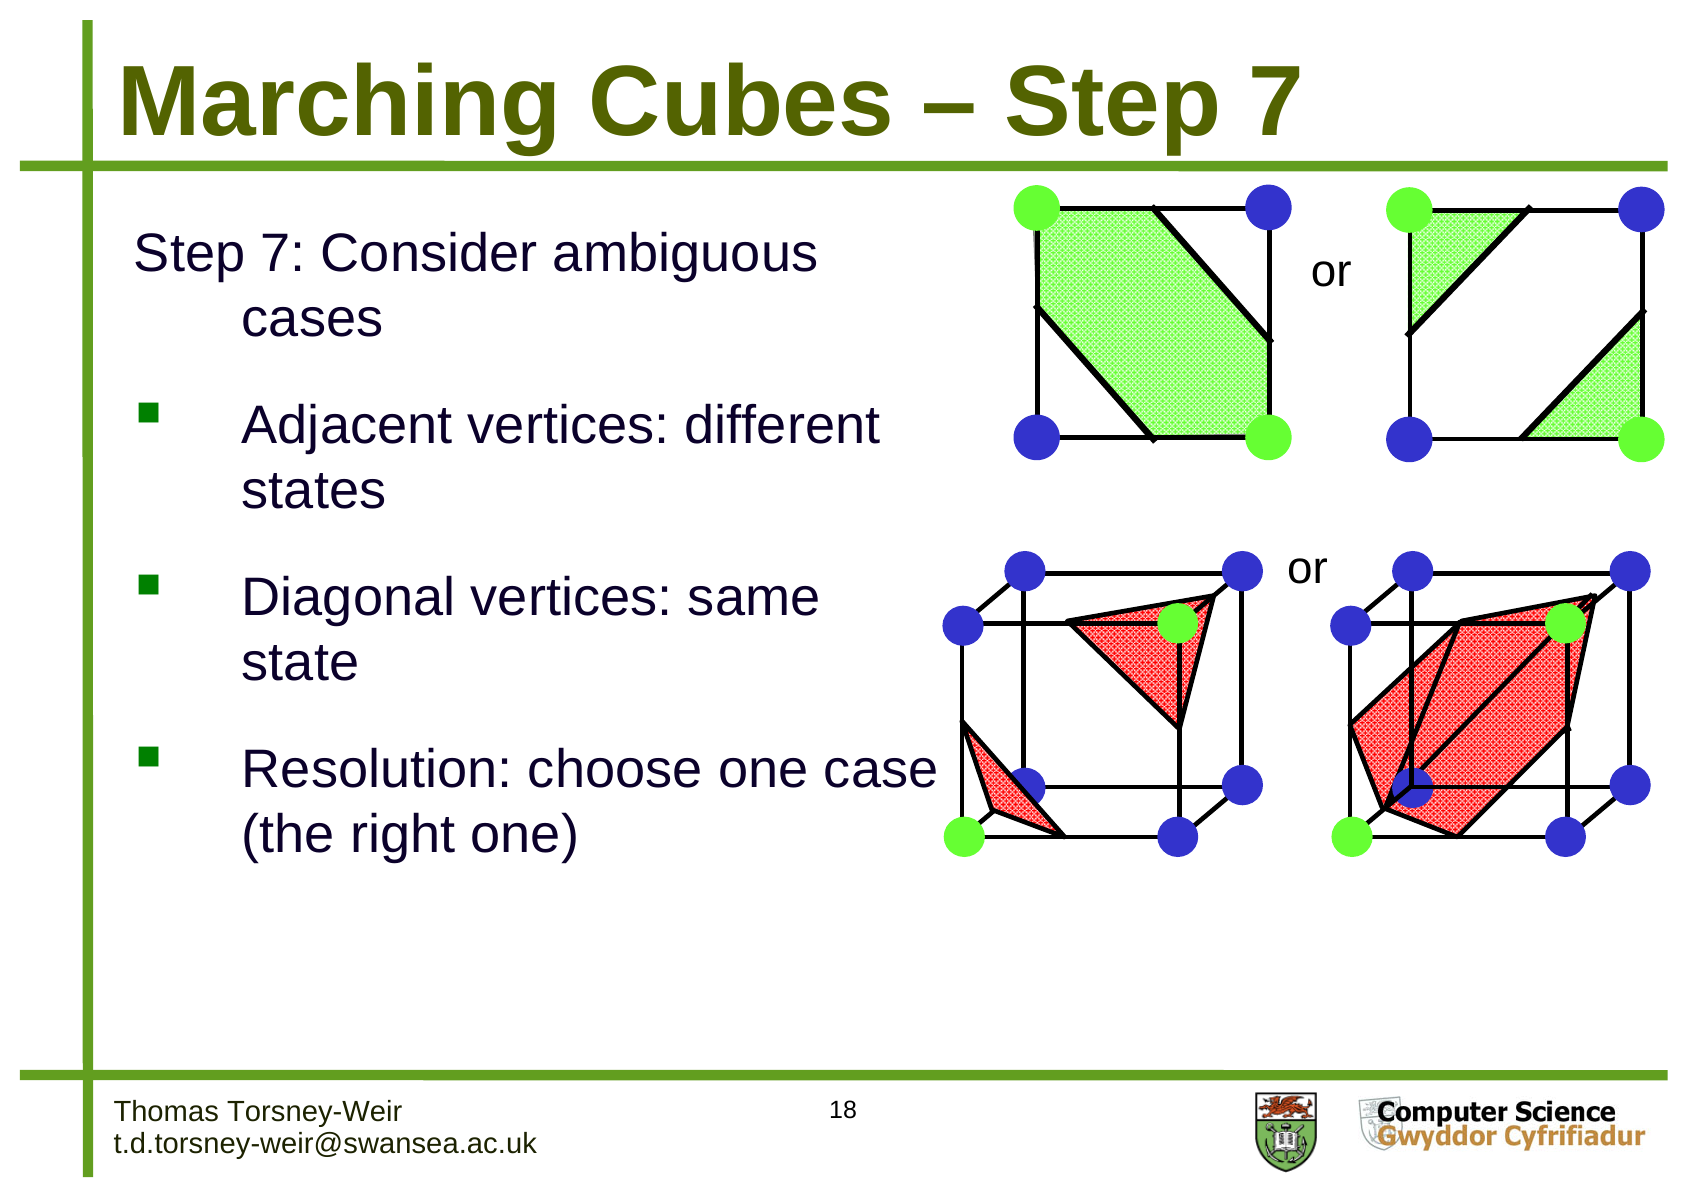

# Marching Cubes – Step 7
or
or
Step 7: Consider ambiguous cases
Adjacent vertices: different states
Diagonal vertices: same state
Resolution: choose one case
(the right one)